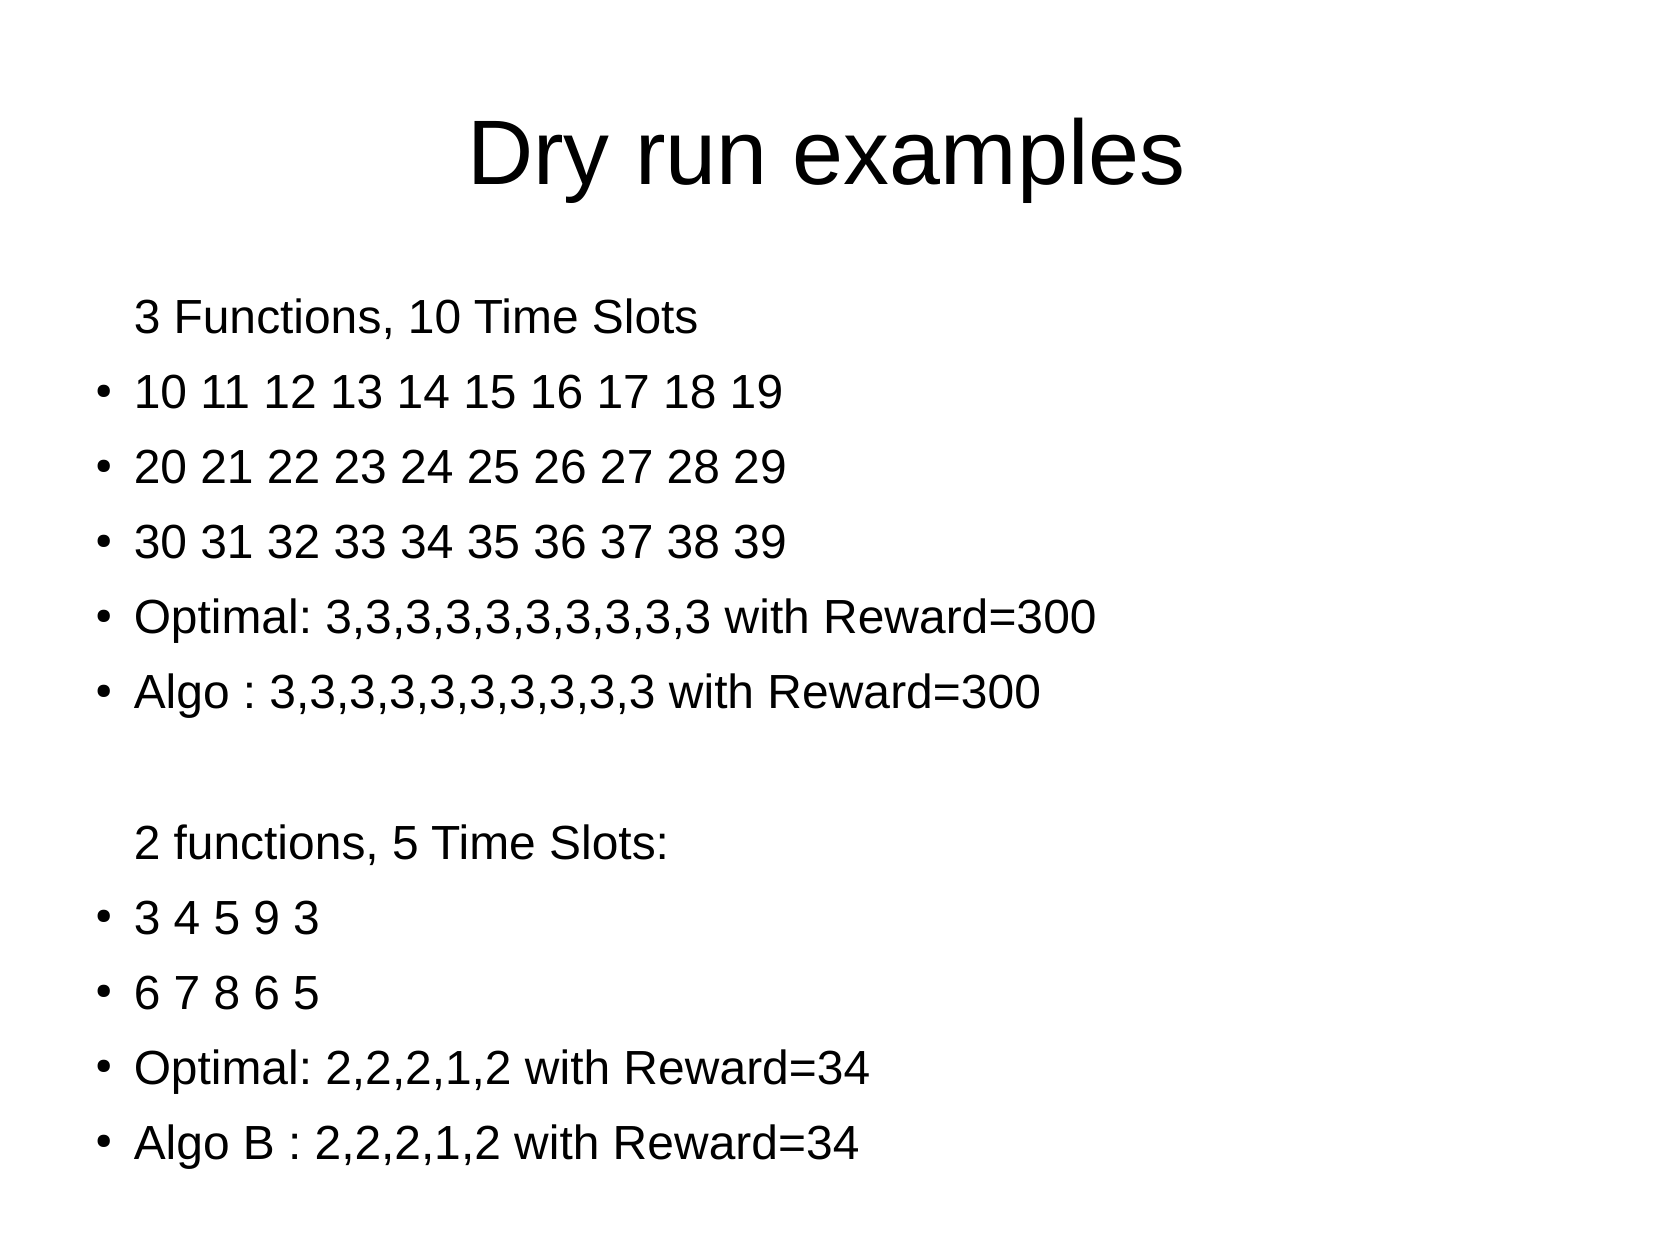

# Dry run examples
3 Functions, 10 Time Slots
10 11 12 13 14 15 16 17 18 19
20 21 22 23 24 25 26 27 28 29
30 31 32 33 34 35 36 37 38 39
Optimal: 3,3,3,3,3,3,3,3,3,3 with Reward=300
Algo : 3,3,3,3,3,3,3,3,3,3 with Reward=300
2 functions, 5 Time Slots:
3 4 5 9 3
6 7 8 6 5
Optimal: 2,2,2,1,2 with Reward=34
Algo B : 2,2,2,1,2 with Reward=34